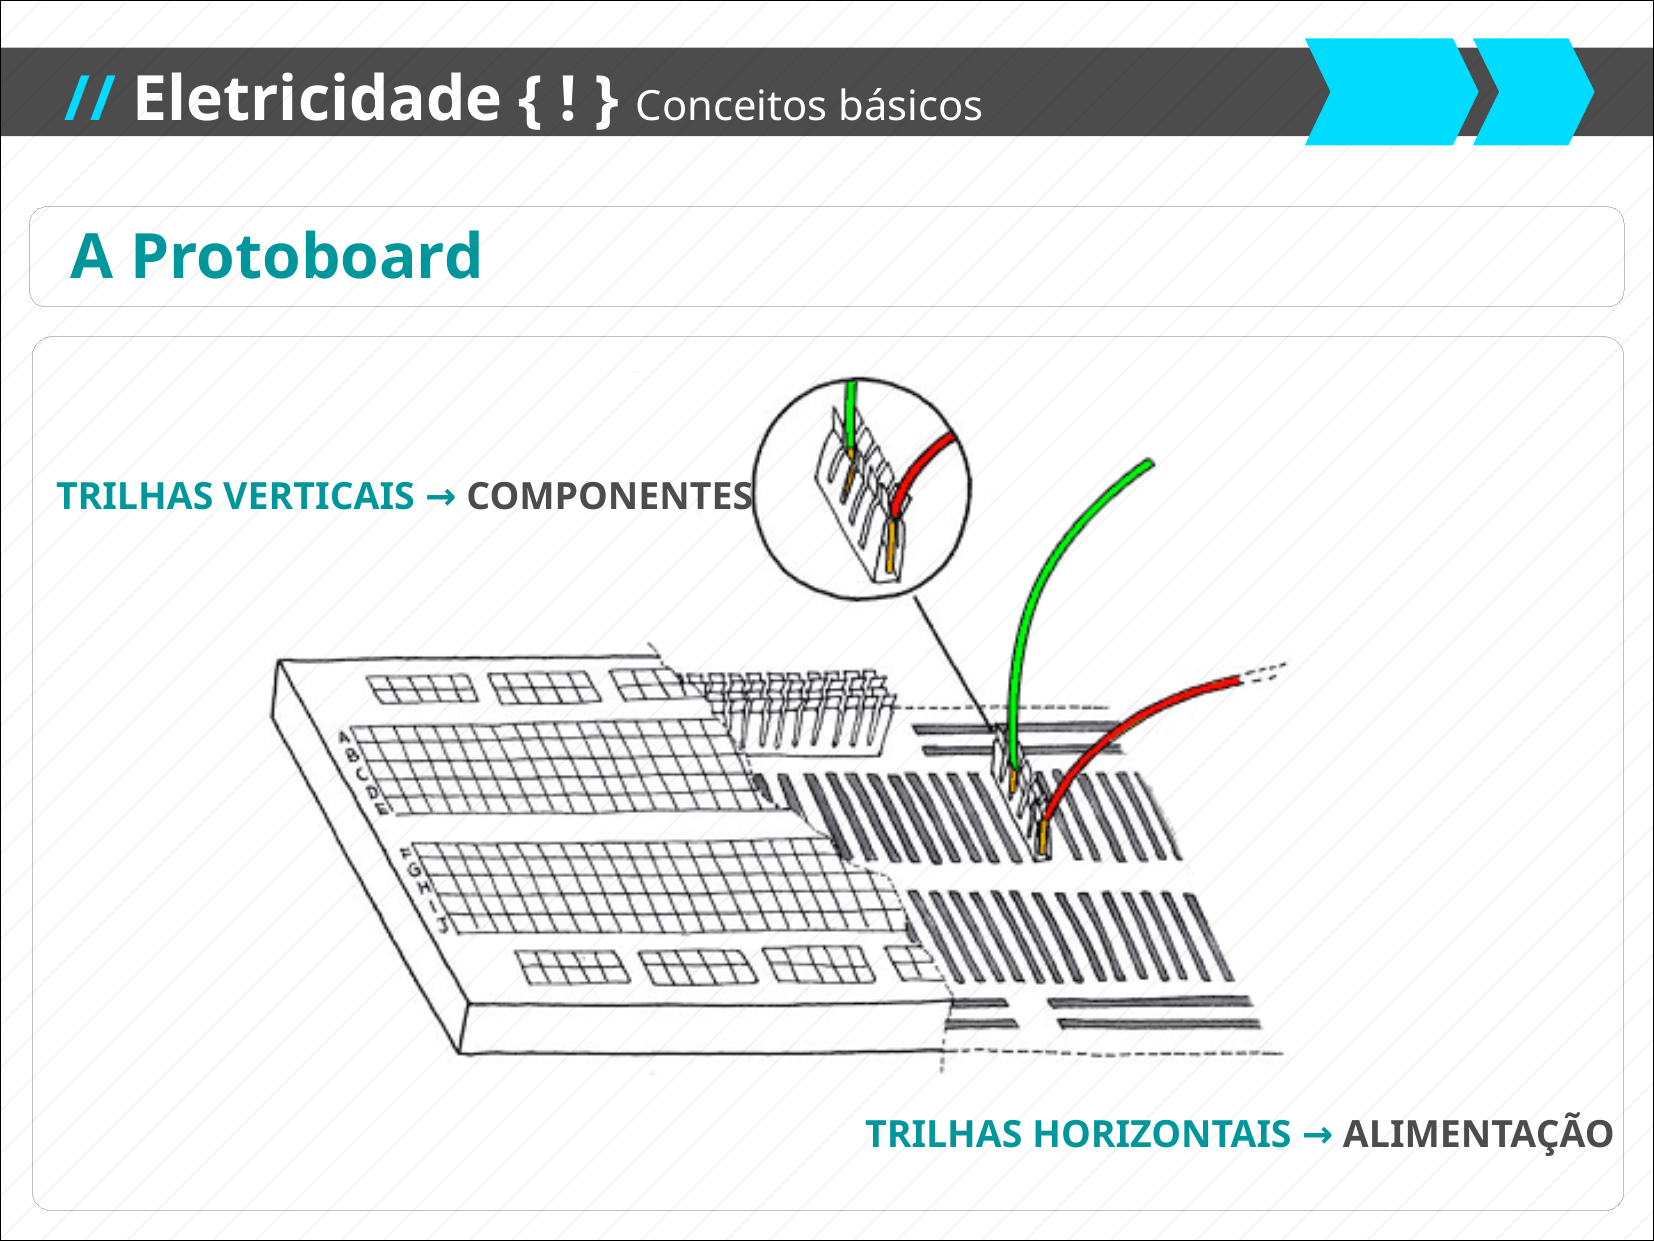

// Eletricidade { ! } Conceitos básicos
A Protoboard
TRILHAS VERTICAIS → COMPONENTES
TRILHAS HORIZONTAIS → ALIMENTAÇÃO